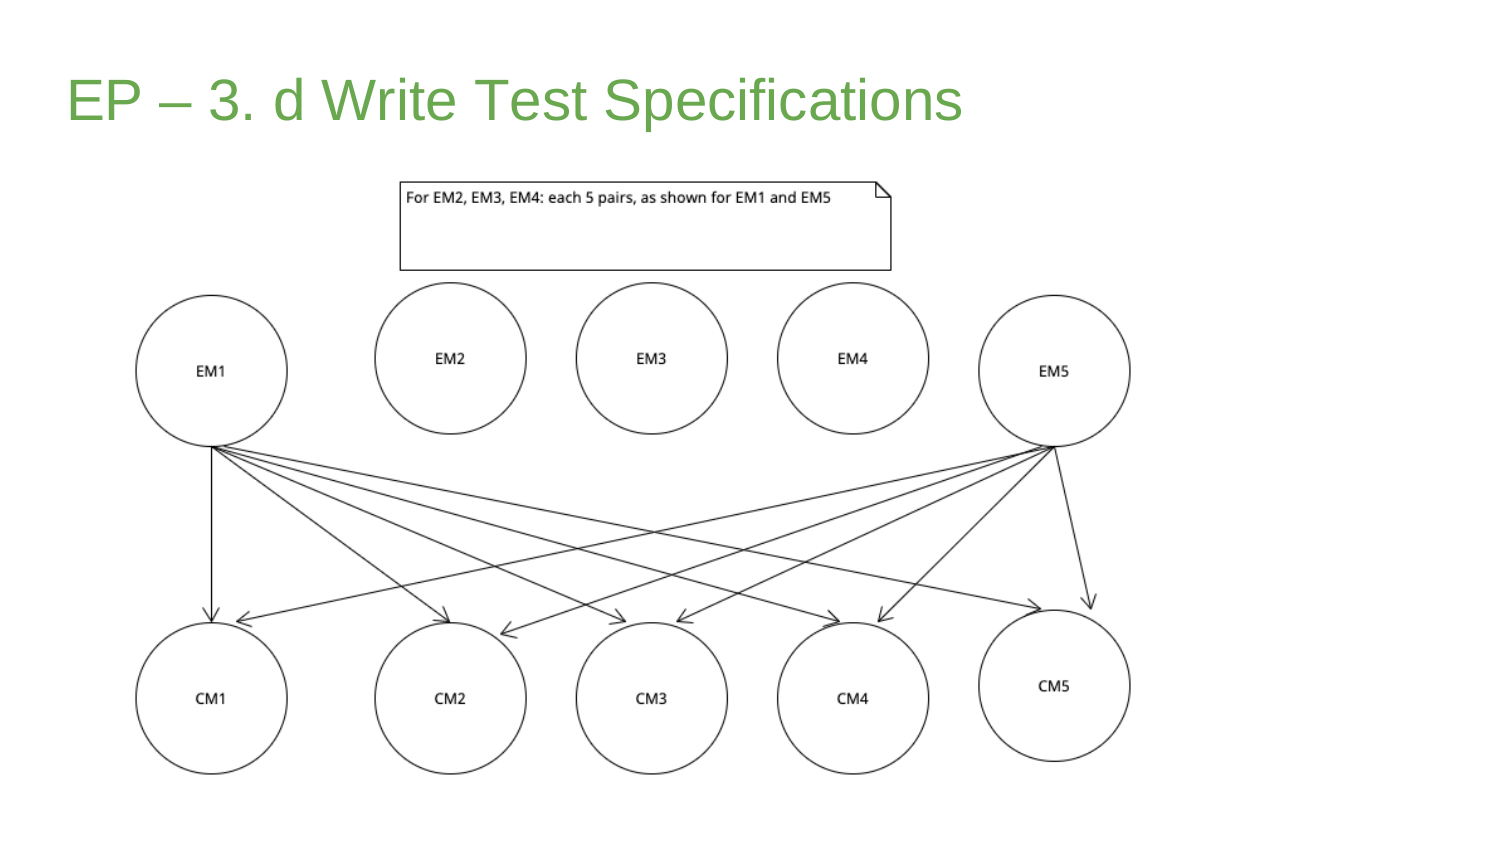

# EP – 3. d Write Test Specifications